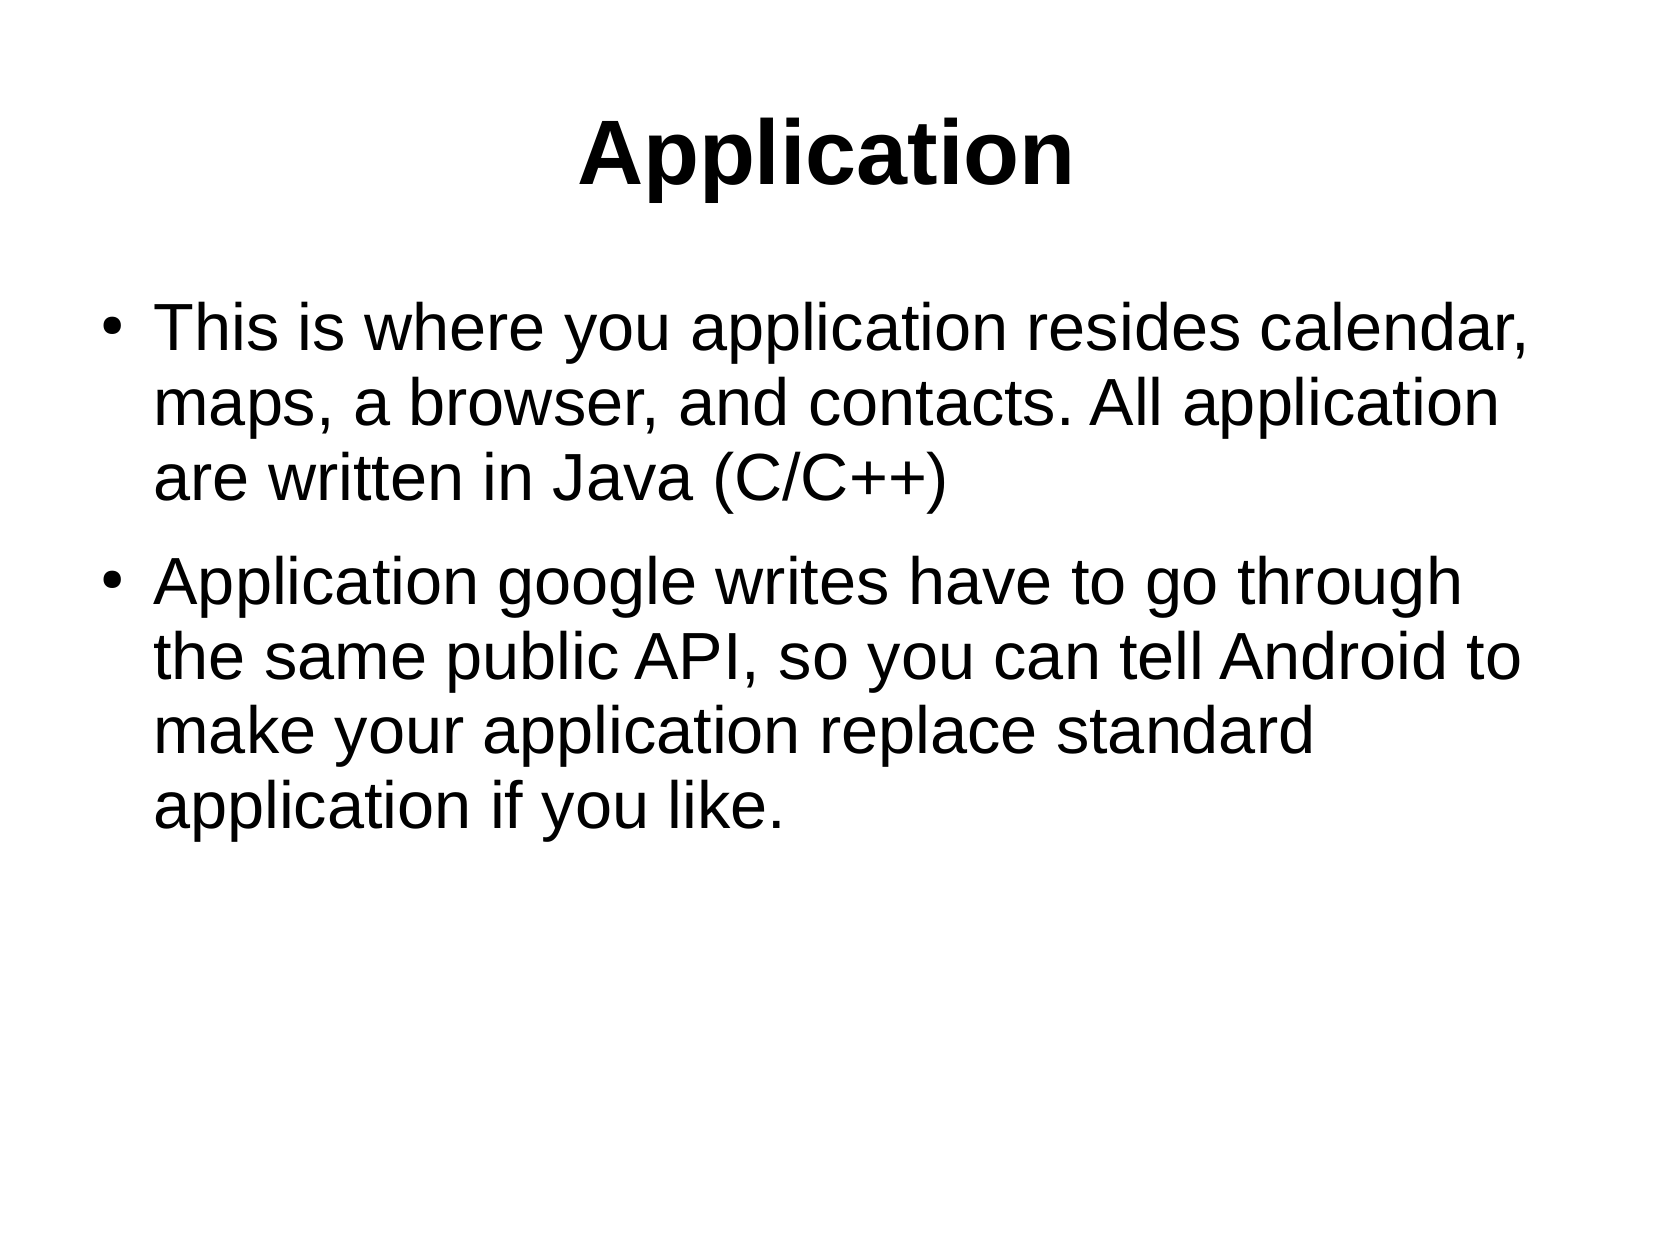

# Application
This is where you application resides calendar, maps, a browser, and contacts. All application are written in Java (C/C++)
Application google writes have to go through the same public API, so you can tell Android to make your application replace standard application if you like.